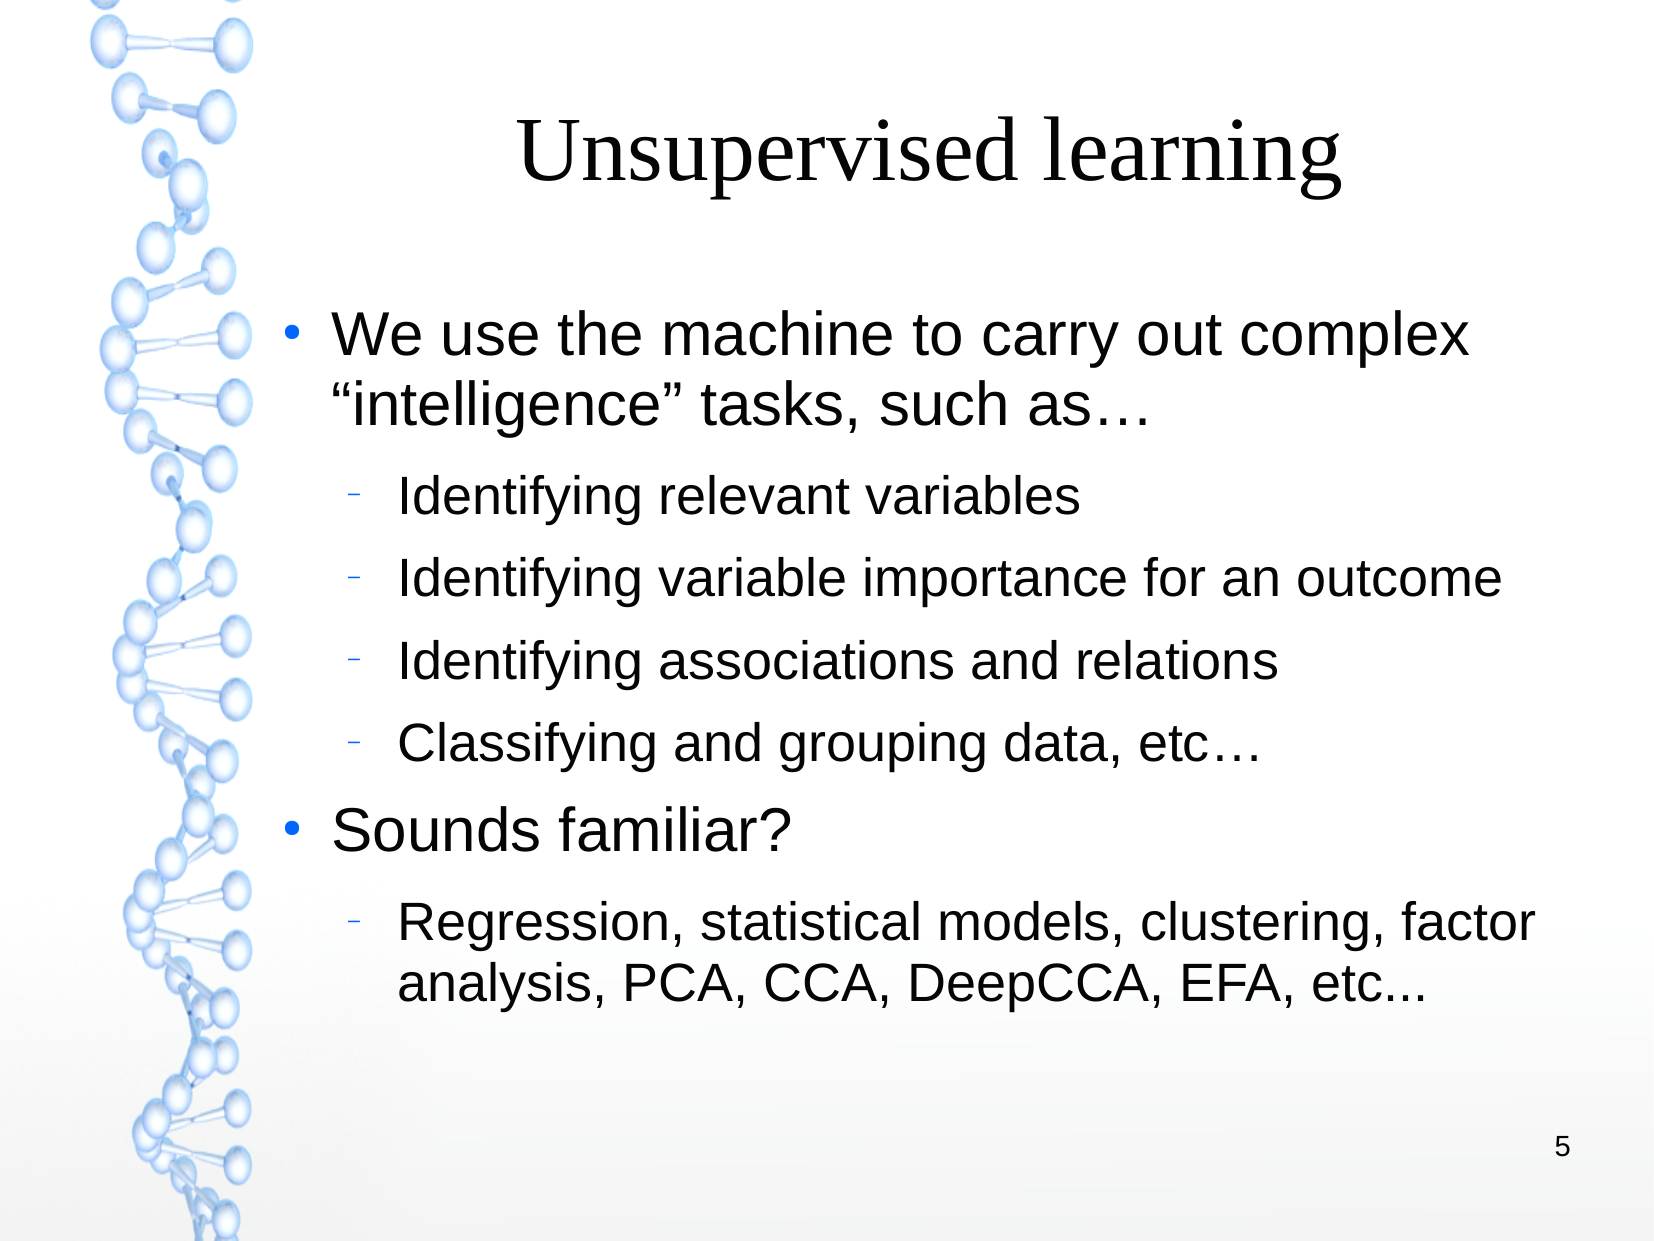

# Unsupervised learning
We use the machine to carry out complex “intelligence” tasks, such as…
Identifying relevant variables
Identifying variable importance for an outcome
Identifying associations and relations
Classifying and grouping data, etc…
Sounds familiar?
Regression, statistical models, clustering, factor analysis, PCA, CCA, DeepCCA, EFA, etc...
5